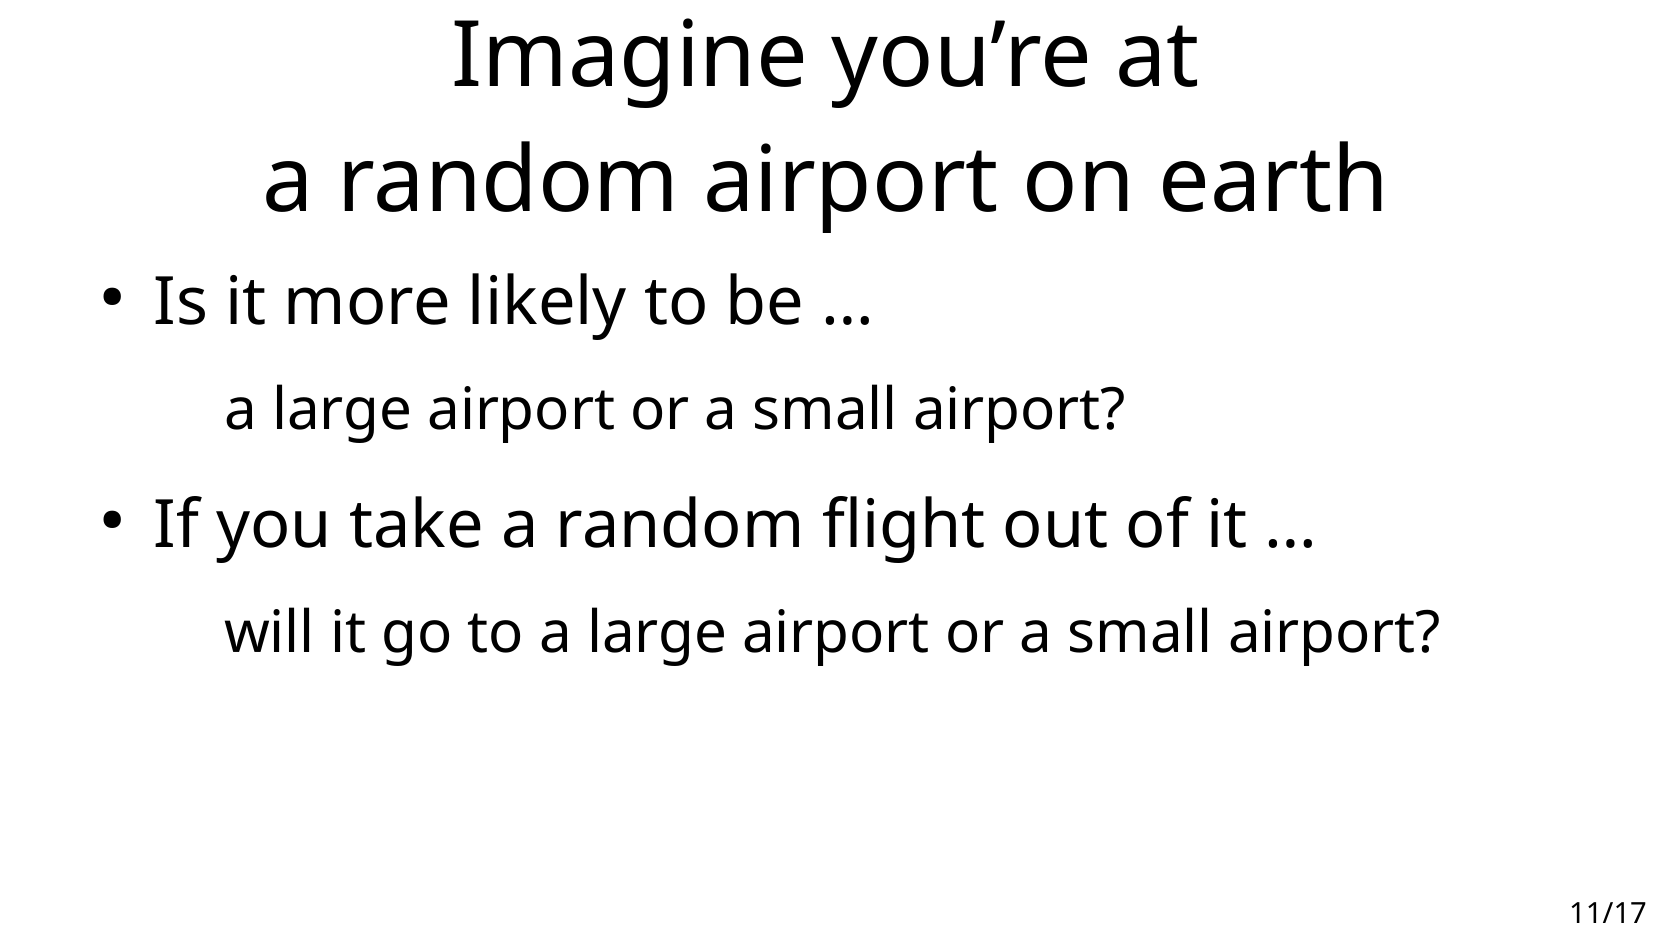

# Imagine you’re at a random airport on earth
Is it more likely to be …
a large airport or a small airport?
If you take a random flight out of it …
will it go to a large airport or a small airport?
11